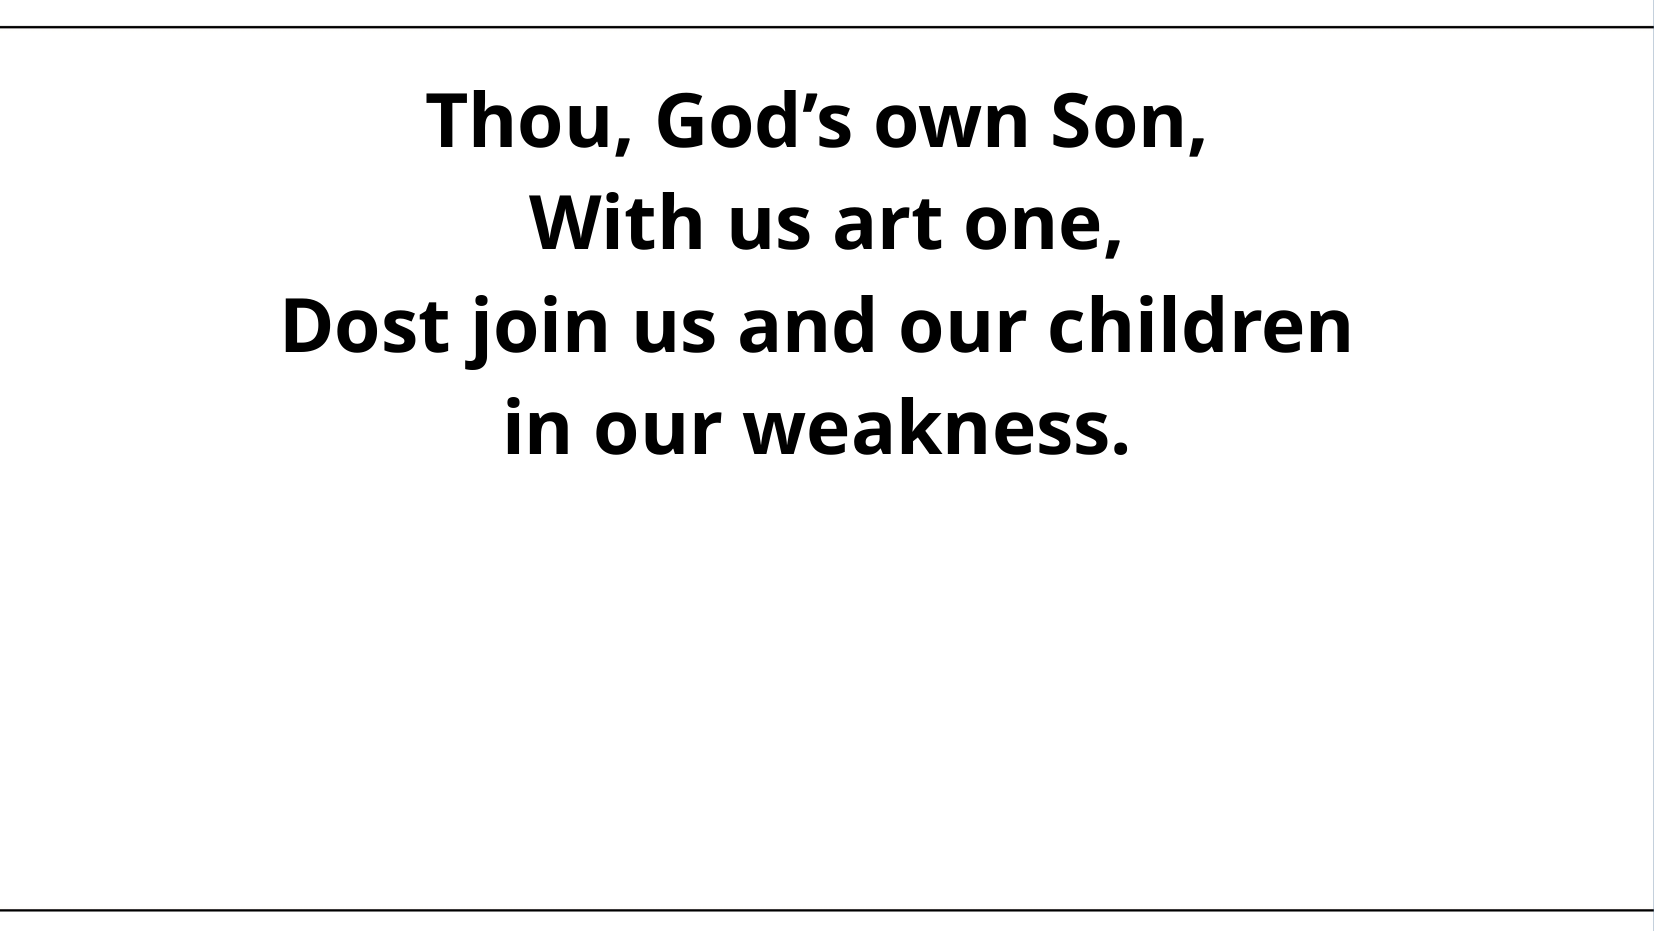

Thou, God’s own Son,
 With us art one,
Dost join us and our children
in our weakness.